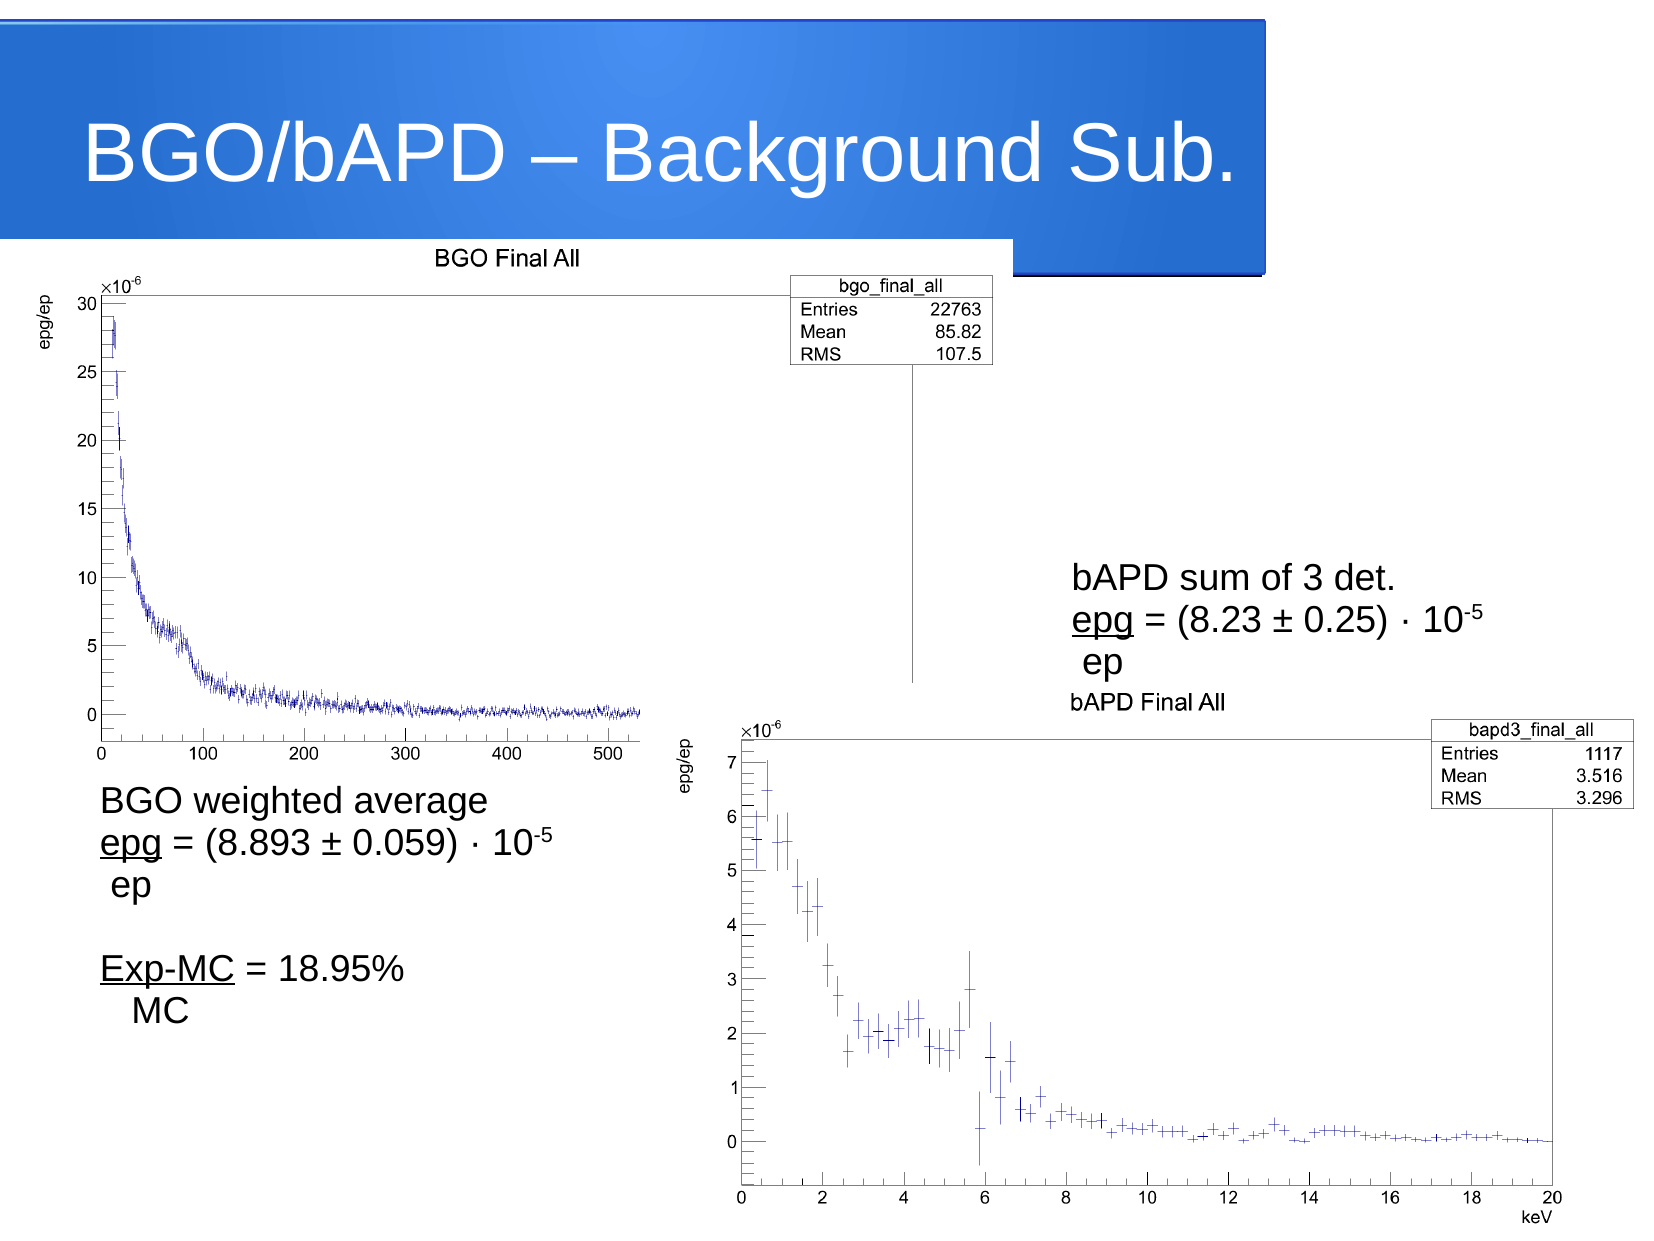

# BGO/bAPD – Background Sub.
bAPD sum of 3 det.
epg = (8.23 ± 0.25) · 10-5
 ep
BGO weighted average
epg = (8.893 ± 0.059) · 10-5
 ep
Exp-MC = 18.95%
 MC